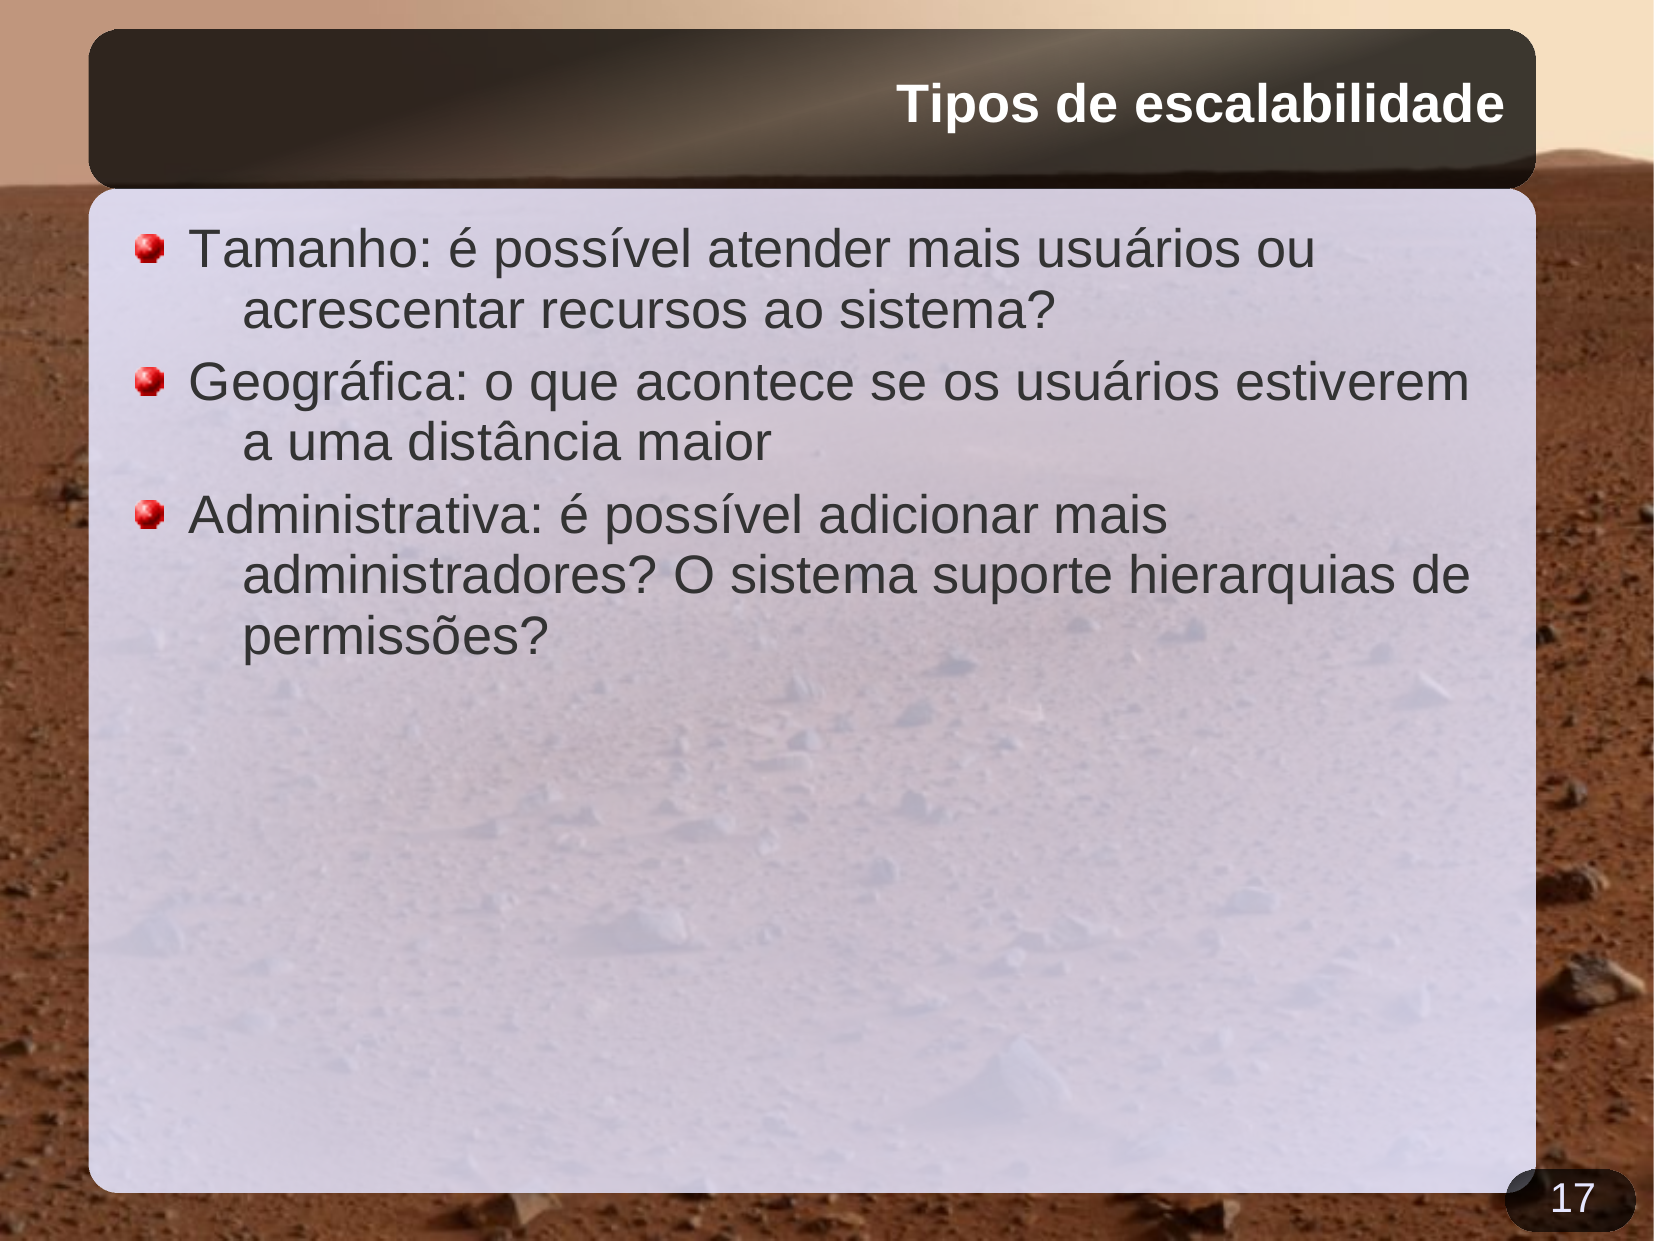

# Tipos de escalabilidade
Tamanho: é possível atender mais usuários ou acrescentar recursos ao sistema?
Geográfica: o que acontece se os usuários estiverem a uma distância maior
Administrativa: é possível adicionar mais administradores? O sistema suporte hierarquias de permissões?